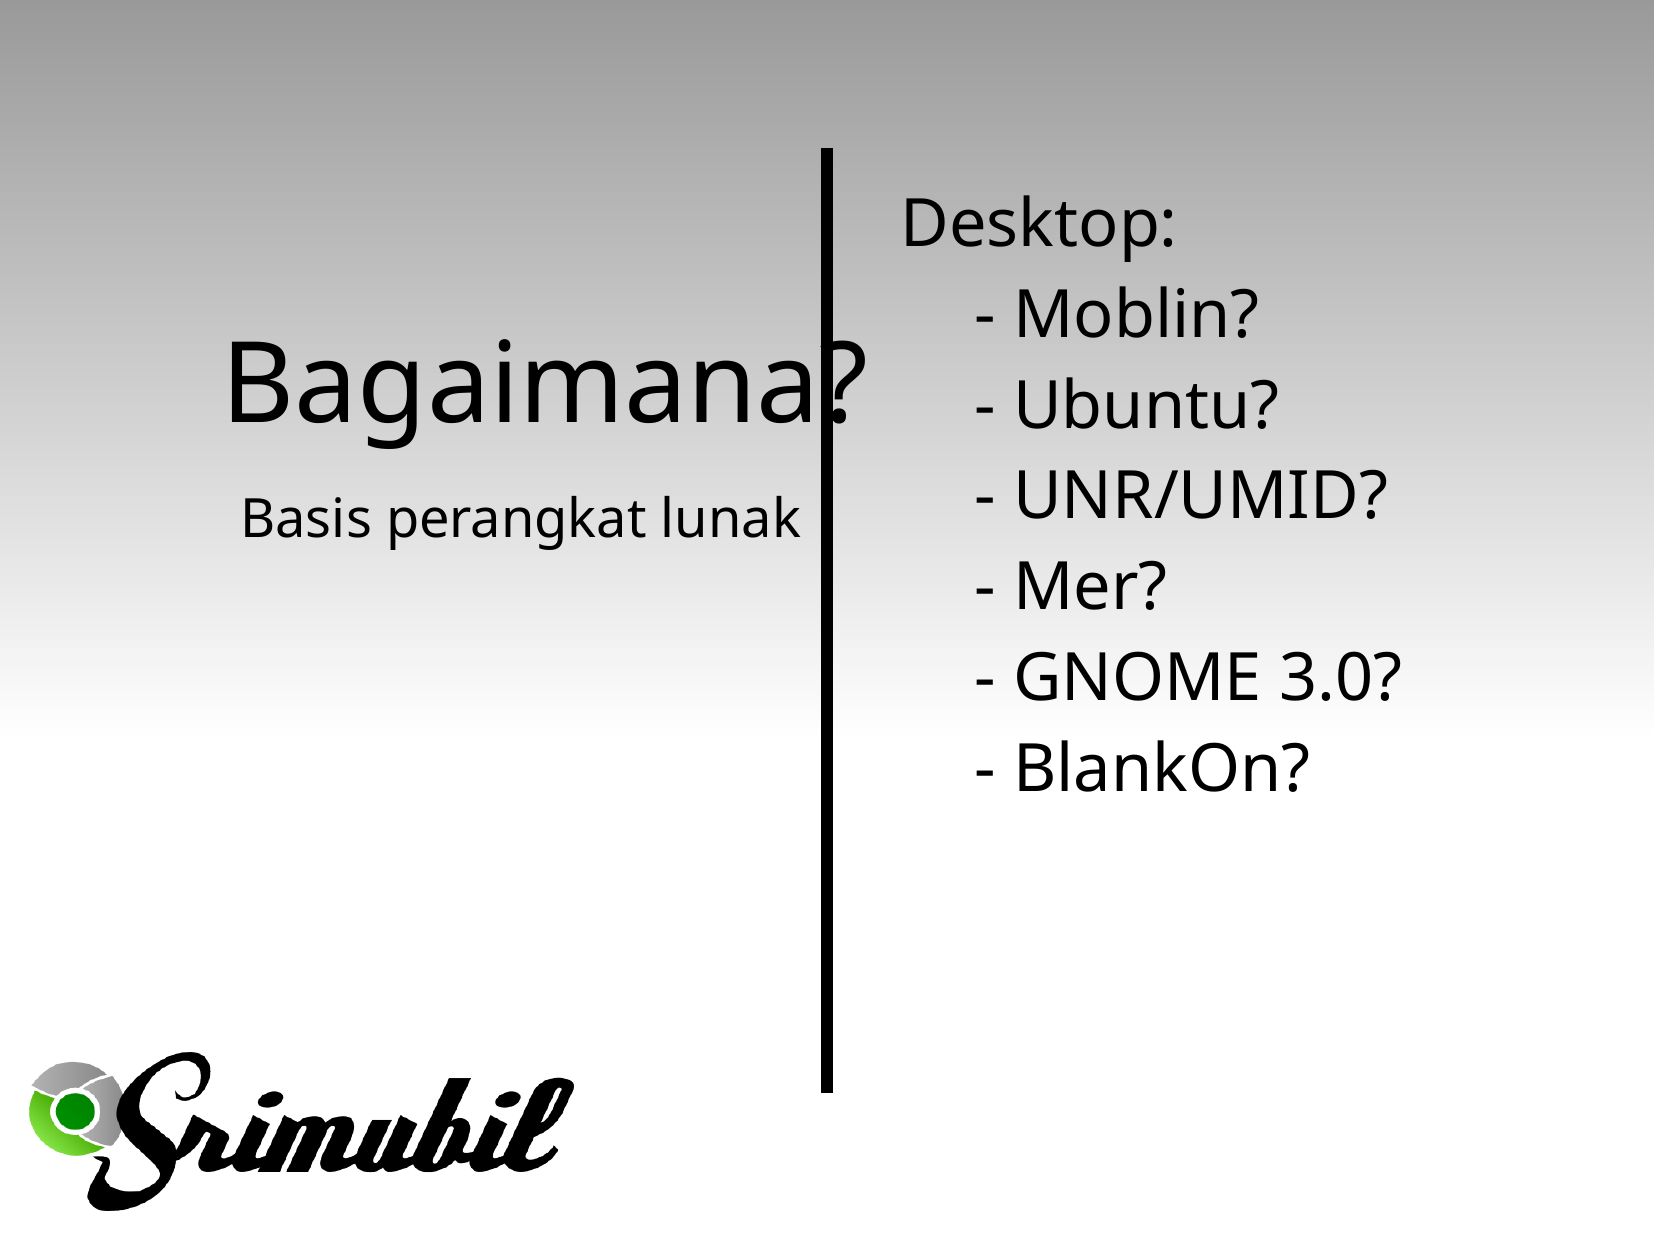

Desktop:
	- Moblin?
	- Ubuntu?
	- UNR/UMID?
	- Mer?
	- GNOME 3.0?
	- BlankOn?
Bagaimana?
Basis perangkat lunak